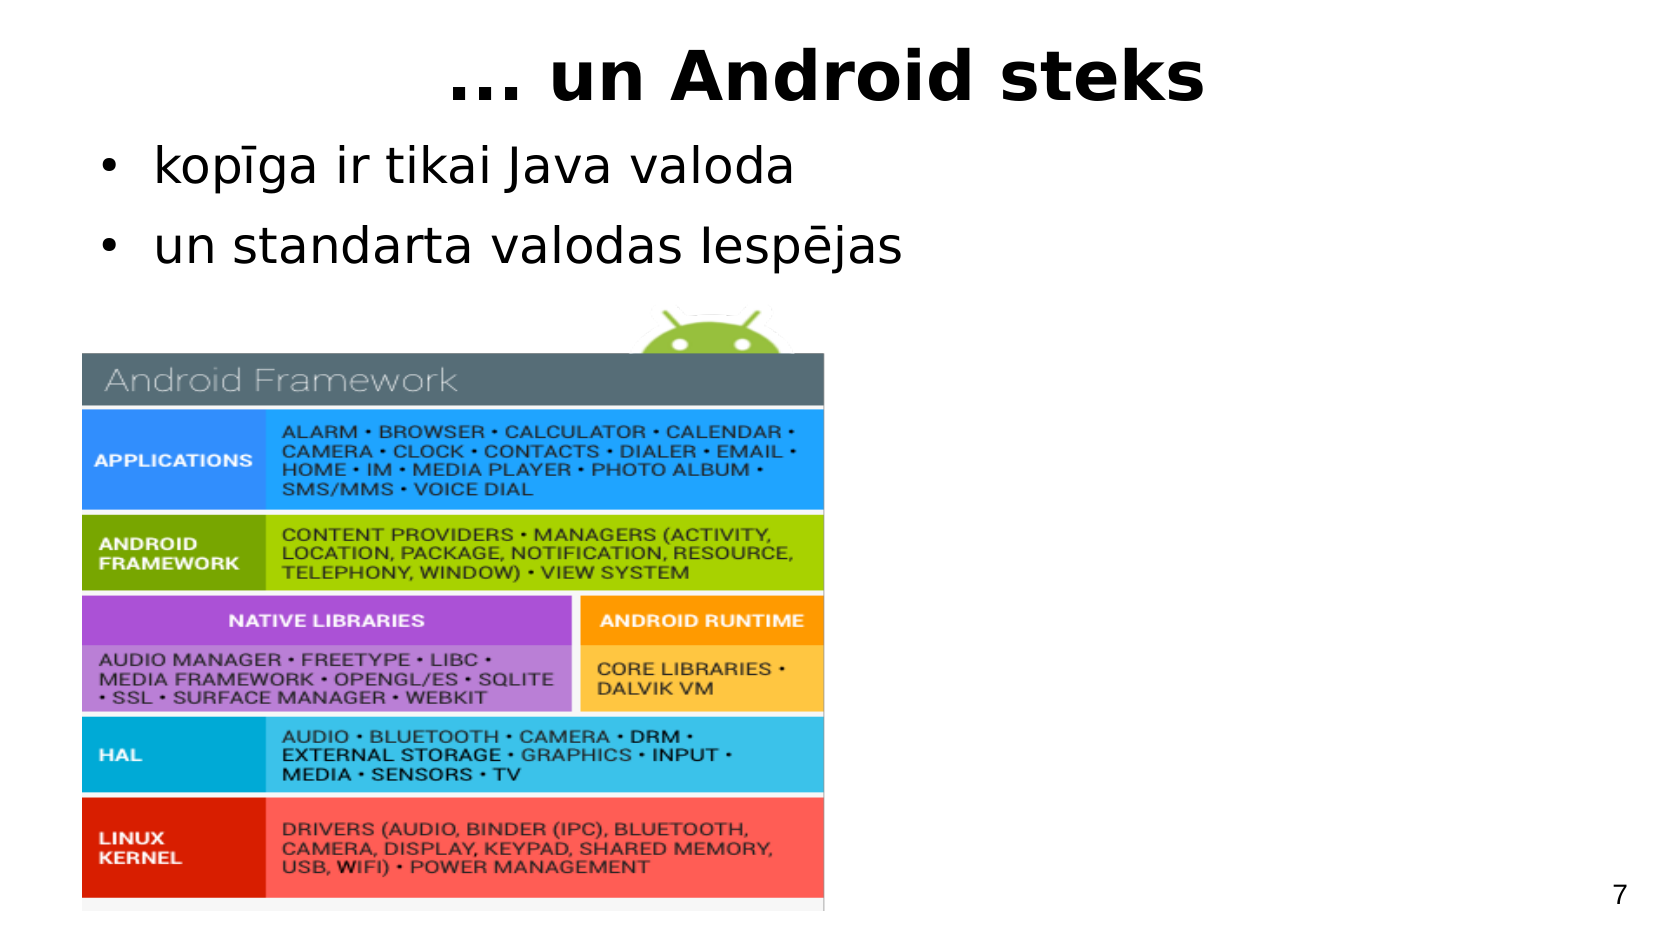

# ... un Android steks
kopīga ir tikai Java valoda
un standarta valodas Iespējas